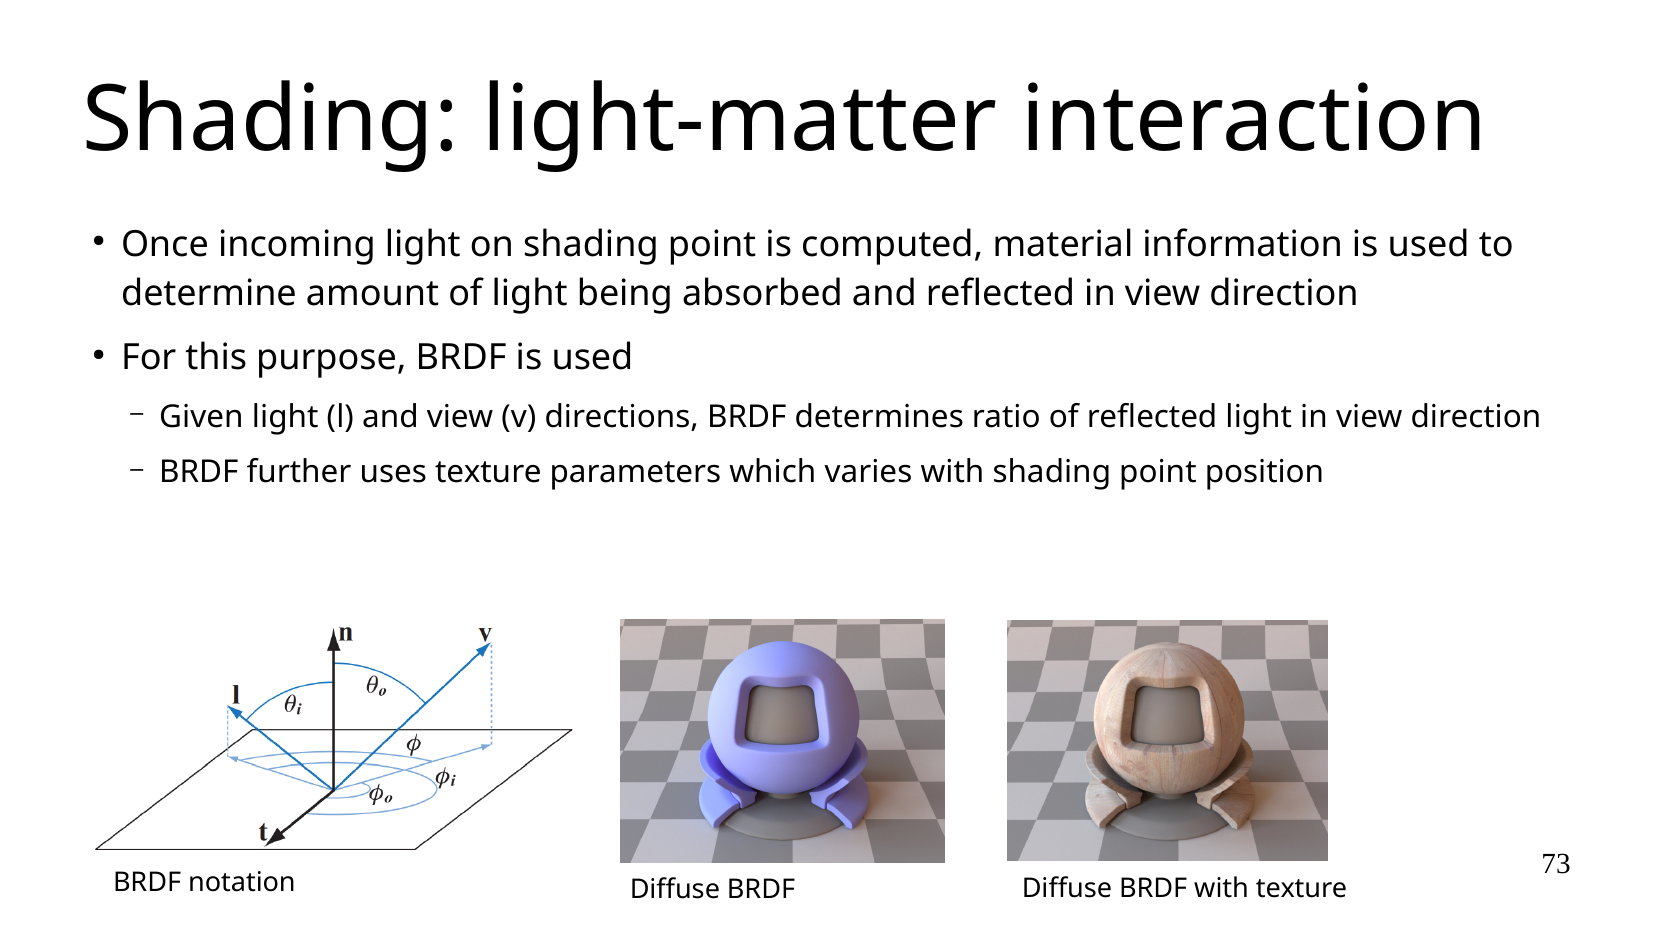

# Shading: light-matter interaction
Once incoming light on shading point is computed, material information is used to determine amount of light being absorbed and reflected in view direction
For this purpose, BRDF is used
Given light (l) and view (v) directions, BRDF determines ratio of reflected light in view direction
BRDF further uses texture parameters which varies with shading point position
73
BRDF notation
Diffuse BRDF with texture
Diffuse BRDF